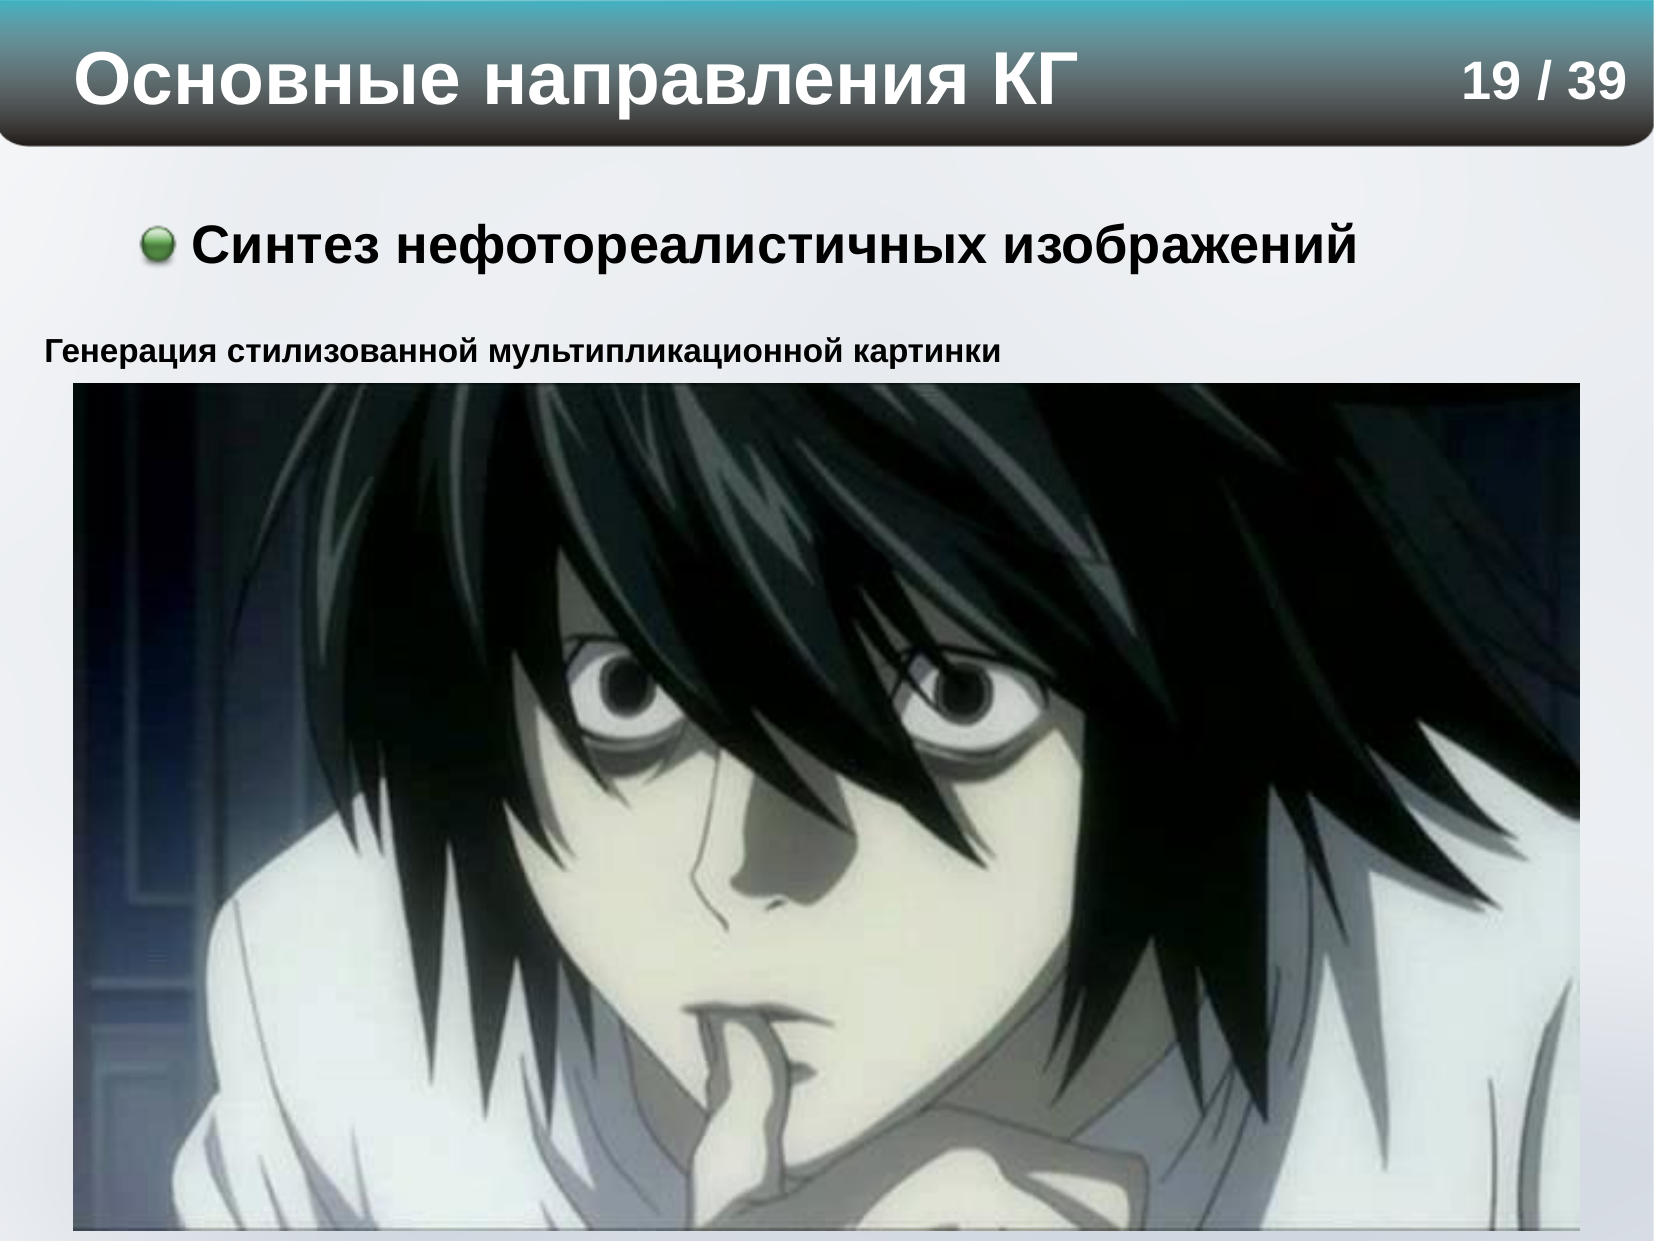

Основные направления КГ
Синтез нефотореалистичных изображений
Генерация стилизованной мультипликационной картинки